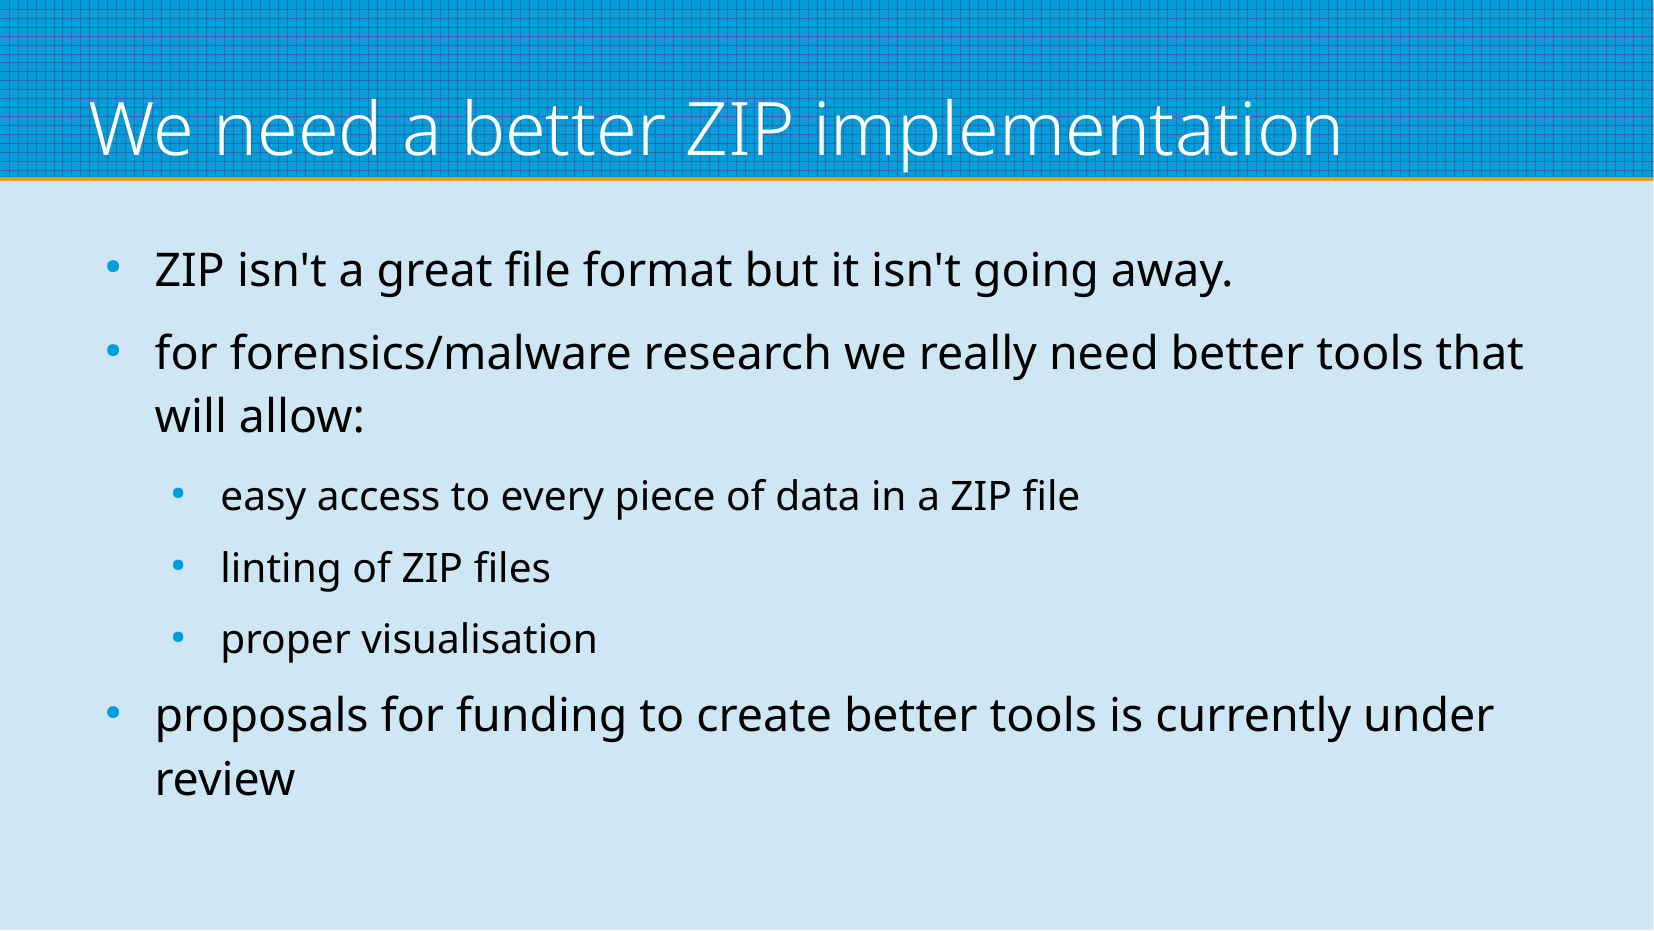

# We need a better ZIP implementation
ZIP isn't a great file format but it isn't going away.
for forensics/malware research we really need better tools that will allow:
easy access to every piece of data in a ZIP file
linting of ZIP files
proper visualisation
proposals for funding to create better tools is currently under review